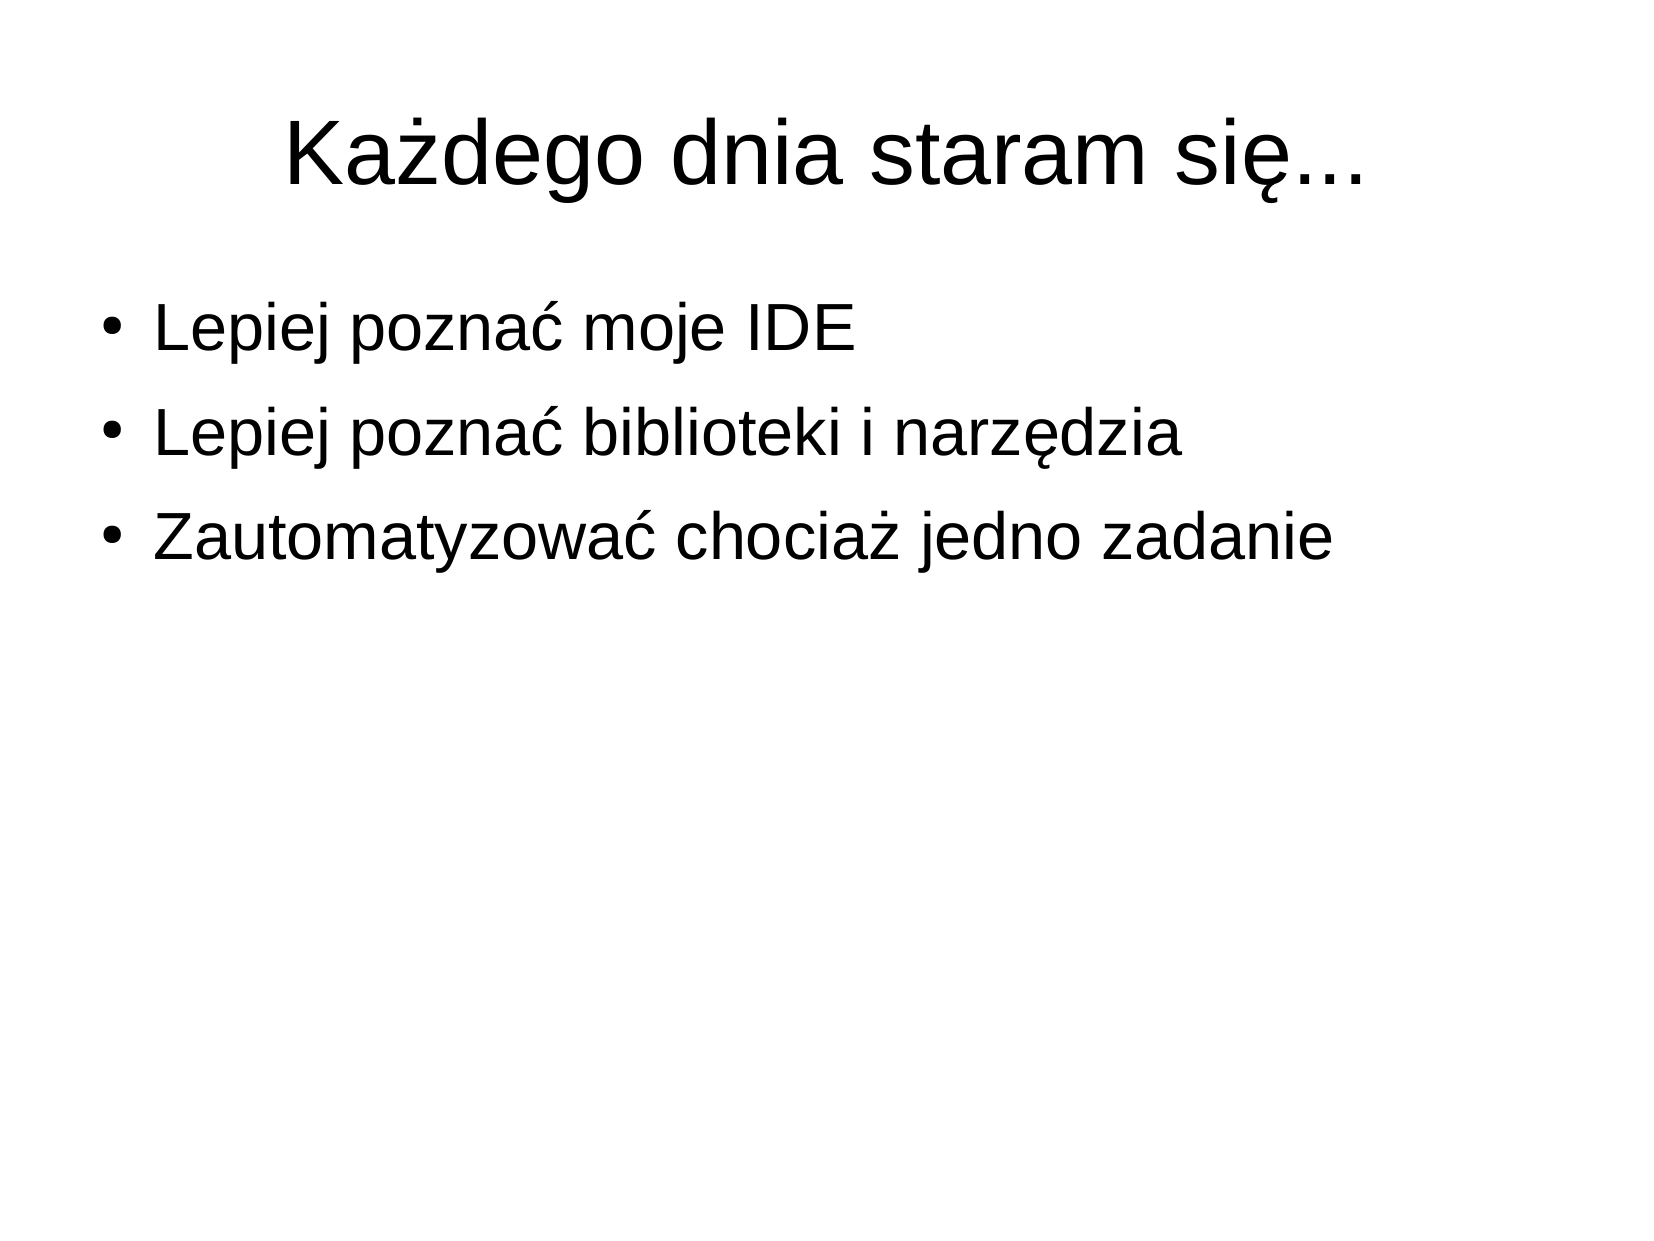

# Każdego dnia staram się...
Lepiej poznać moje IDE
Lepiej poznać biblioteki i narzędzia
Zautomatyzować chociaż jedno zadanie